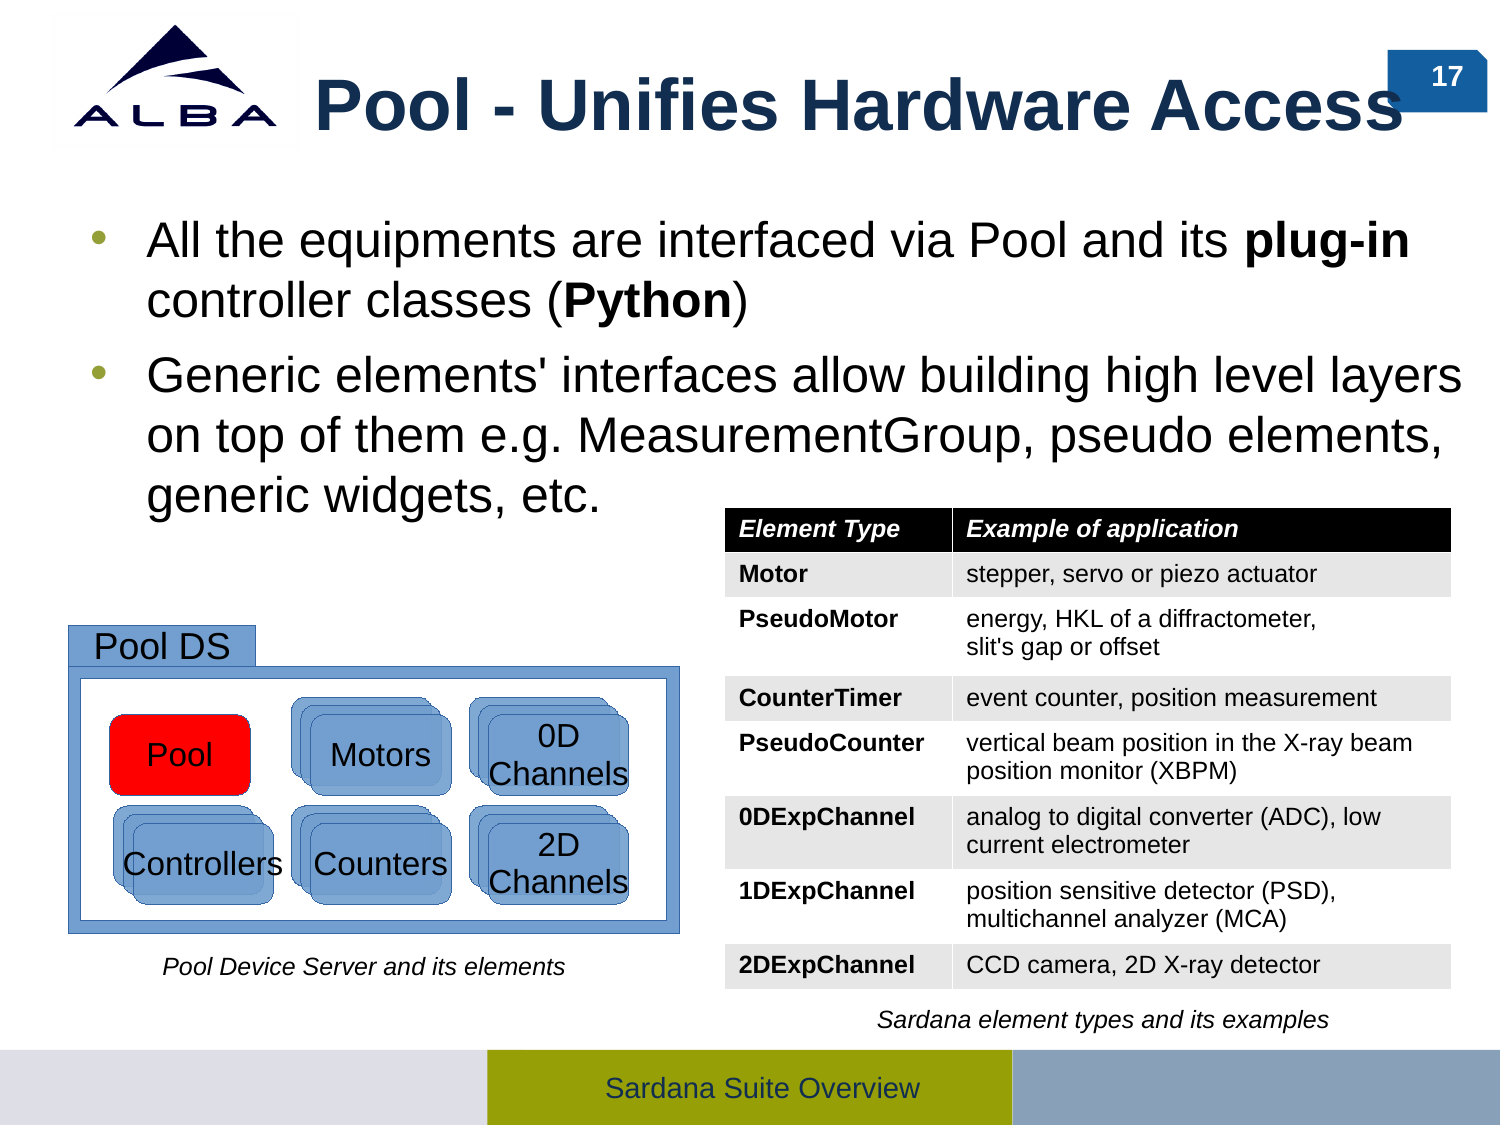

Pool - Unifies Hardware Access
# All the equipments are interfaced via Pool and its plug-in controller classes (Python)
Generic elements' interfaces allow building high level layers on top of them e.g. MeasurementGroup, pseudo elements, generic widgets, etc.
| Element Type | Example of application |
| --- | --- |
| Motor | stepper, servo or piezo actuator |
| PseudoMotor | energy, HKL of a diffractometer, slit's gap or offset |
| CounterTimer | event counter, position measurement |
| PseudoCounter | vertical beam position in the X-ray beam position monitor (XBPM) |
| 0DExpChannel | analog to digital converter (ADC), low current electrometer |
| 1DExpChannel | position sensitive detector (PSD), multichannel analyzer (MCA) |
| 2DExpChannel | CCD camera, 2D X-ray detector |
Pool DS
Motors
0D
Channels
Pool
Controllers
Counters
2D
Channels
Pool Device Server and its elements
Sardana element types and its examples